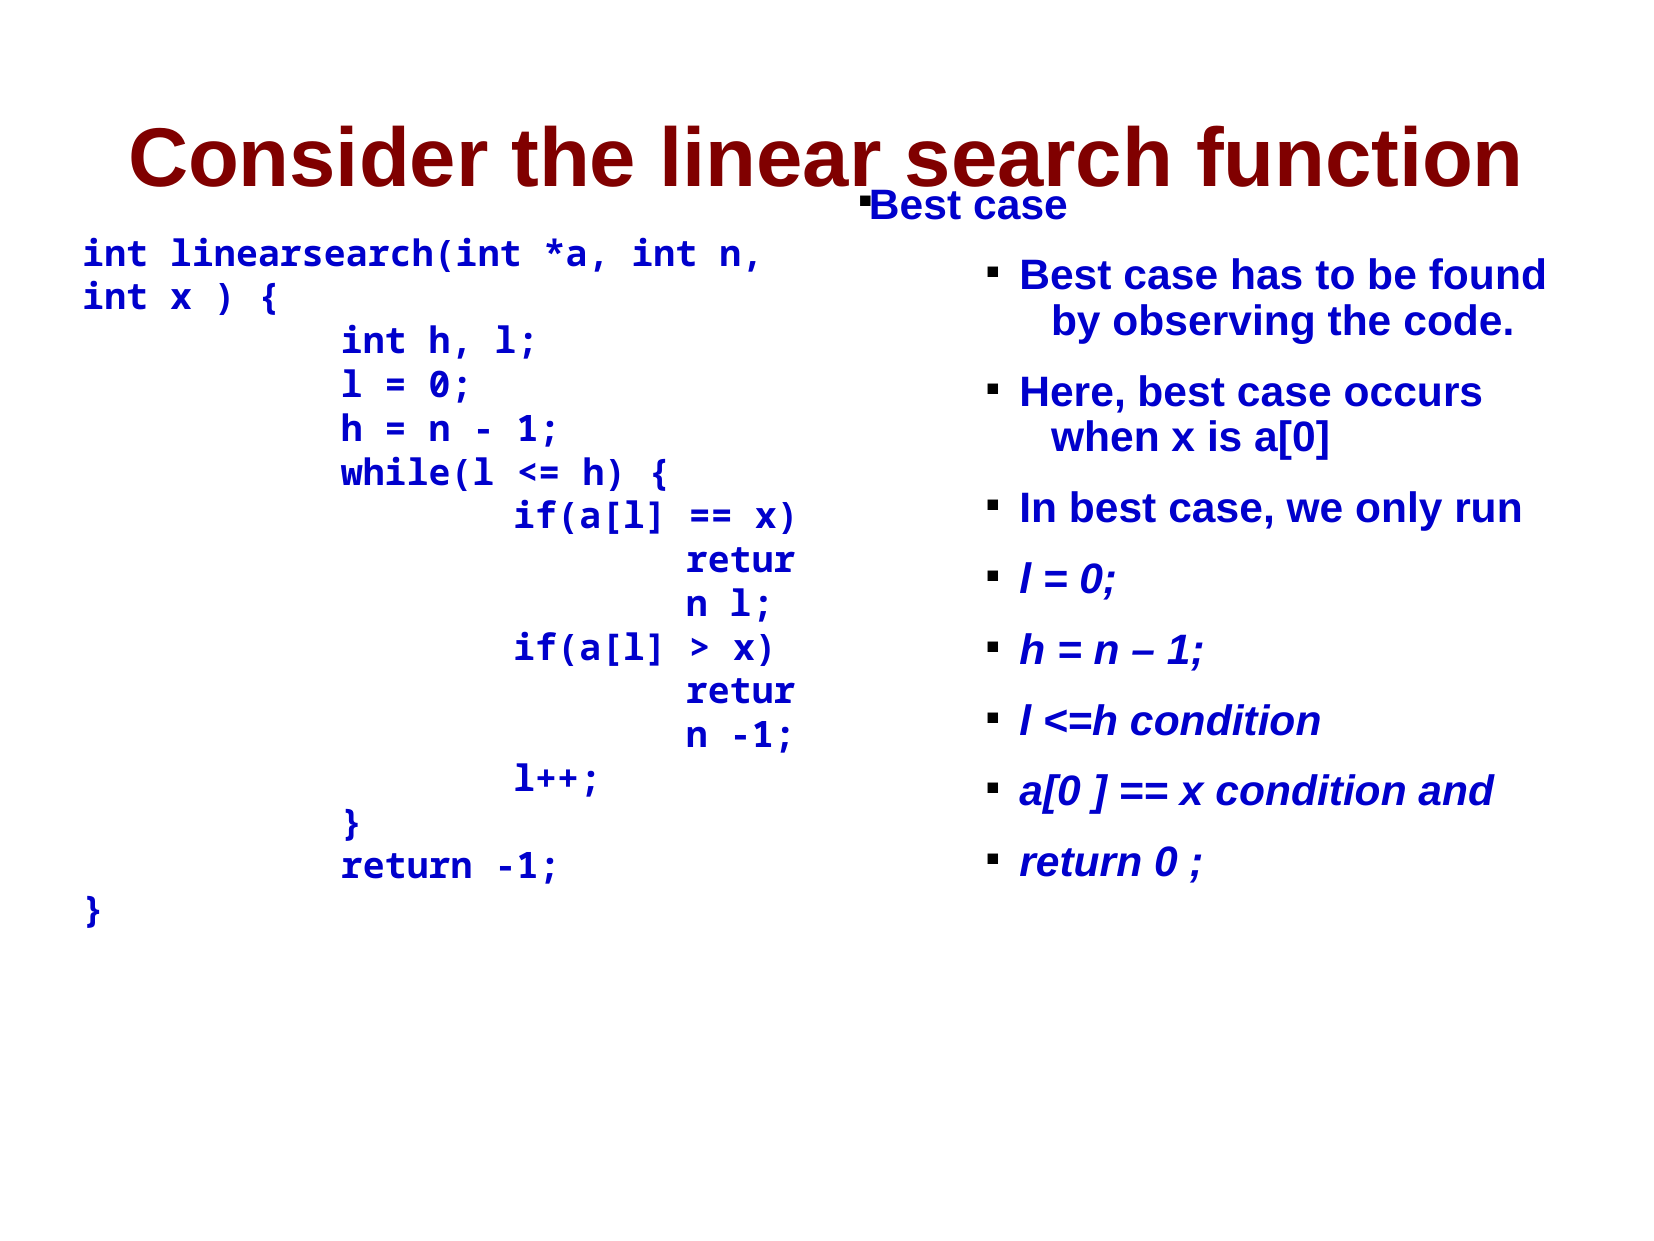

# Consider the linear search function
Best case
Best case has to be found by observing the code.
Here, best case occurs when x is a[0]
In best case, we only run
l = 0;
h = n – 1;
l <=h condition
a[0 ] == x condition and
return 0 ;
int linearsearch(int *a, int n, int x ) {
int h, l;
l = 0;
h = n - 1;
while(l <= h) {
if(a[l] == x)
return l;
if(a[l] > x)
return -1;
l++;
}
return -1;
}